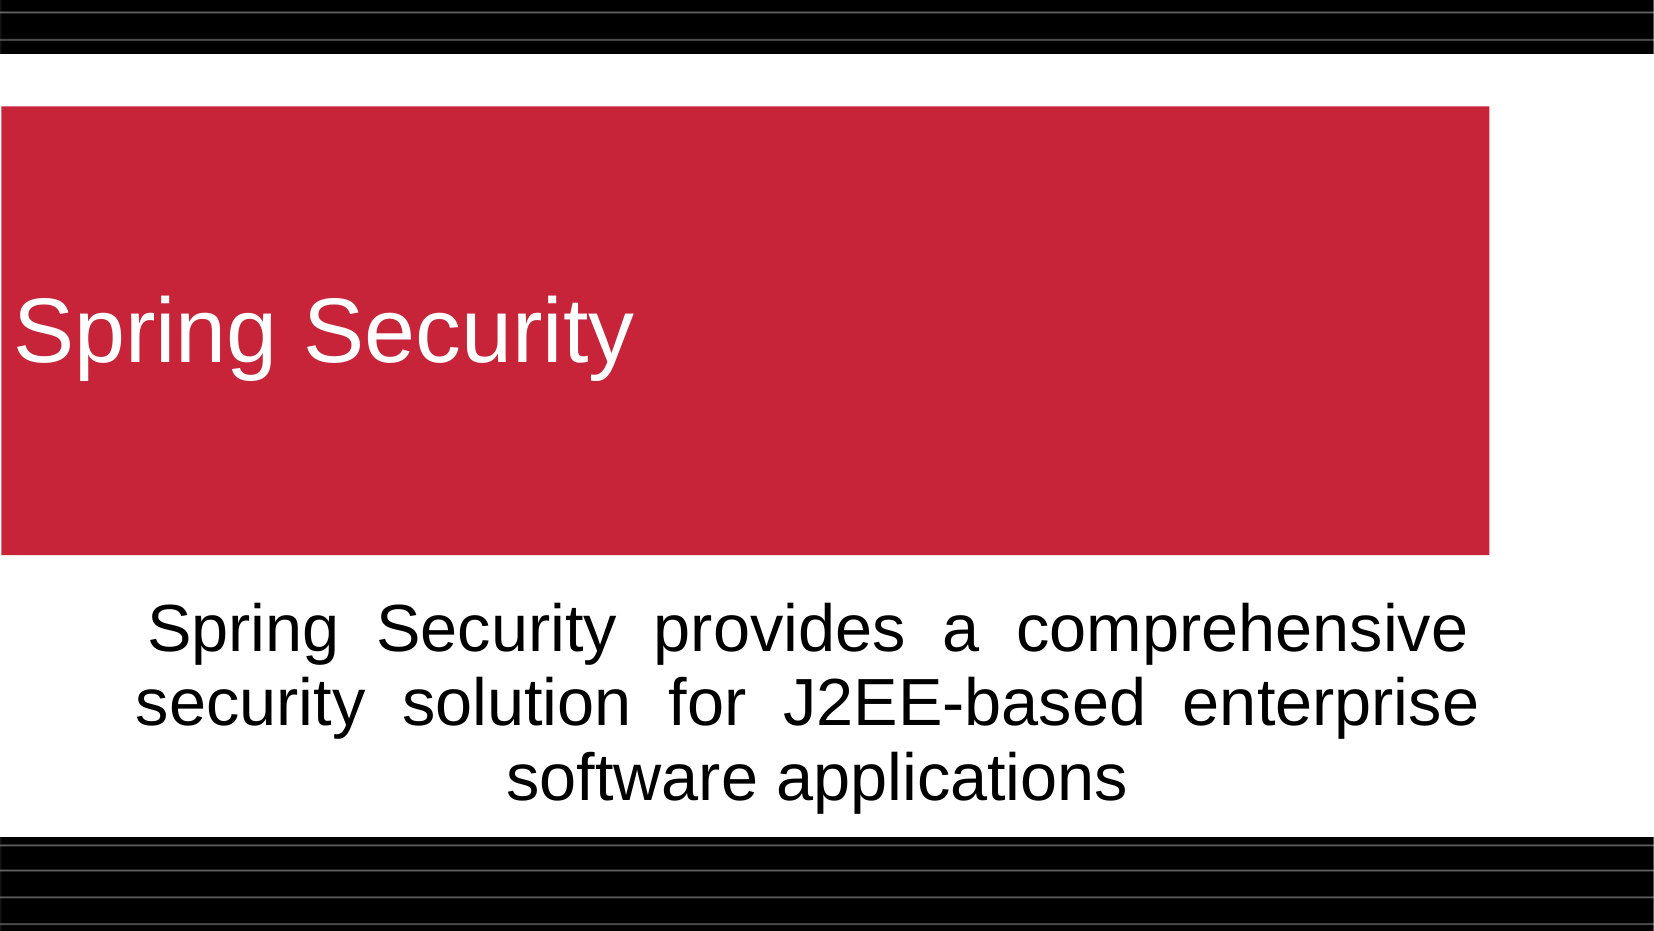

# Spring Security
Spring Security provides a comprehensive security solution for J2EE-based enterprise software applications